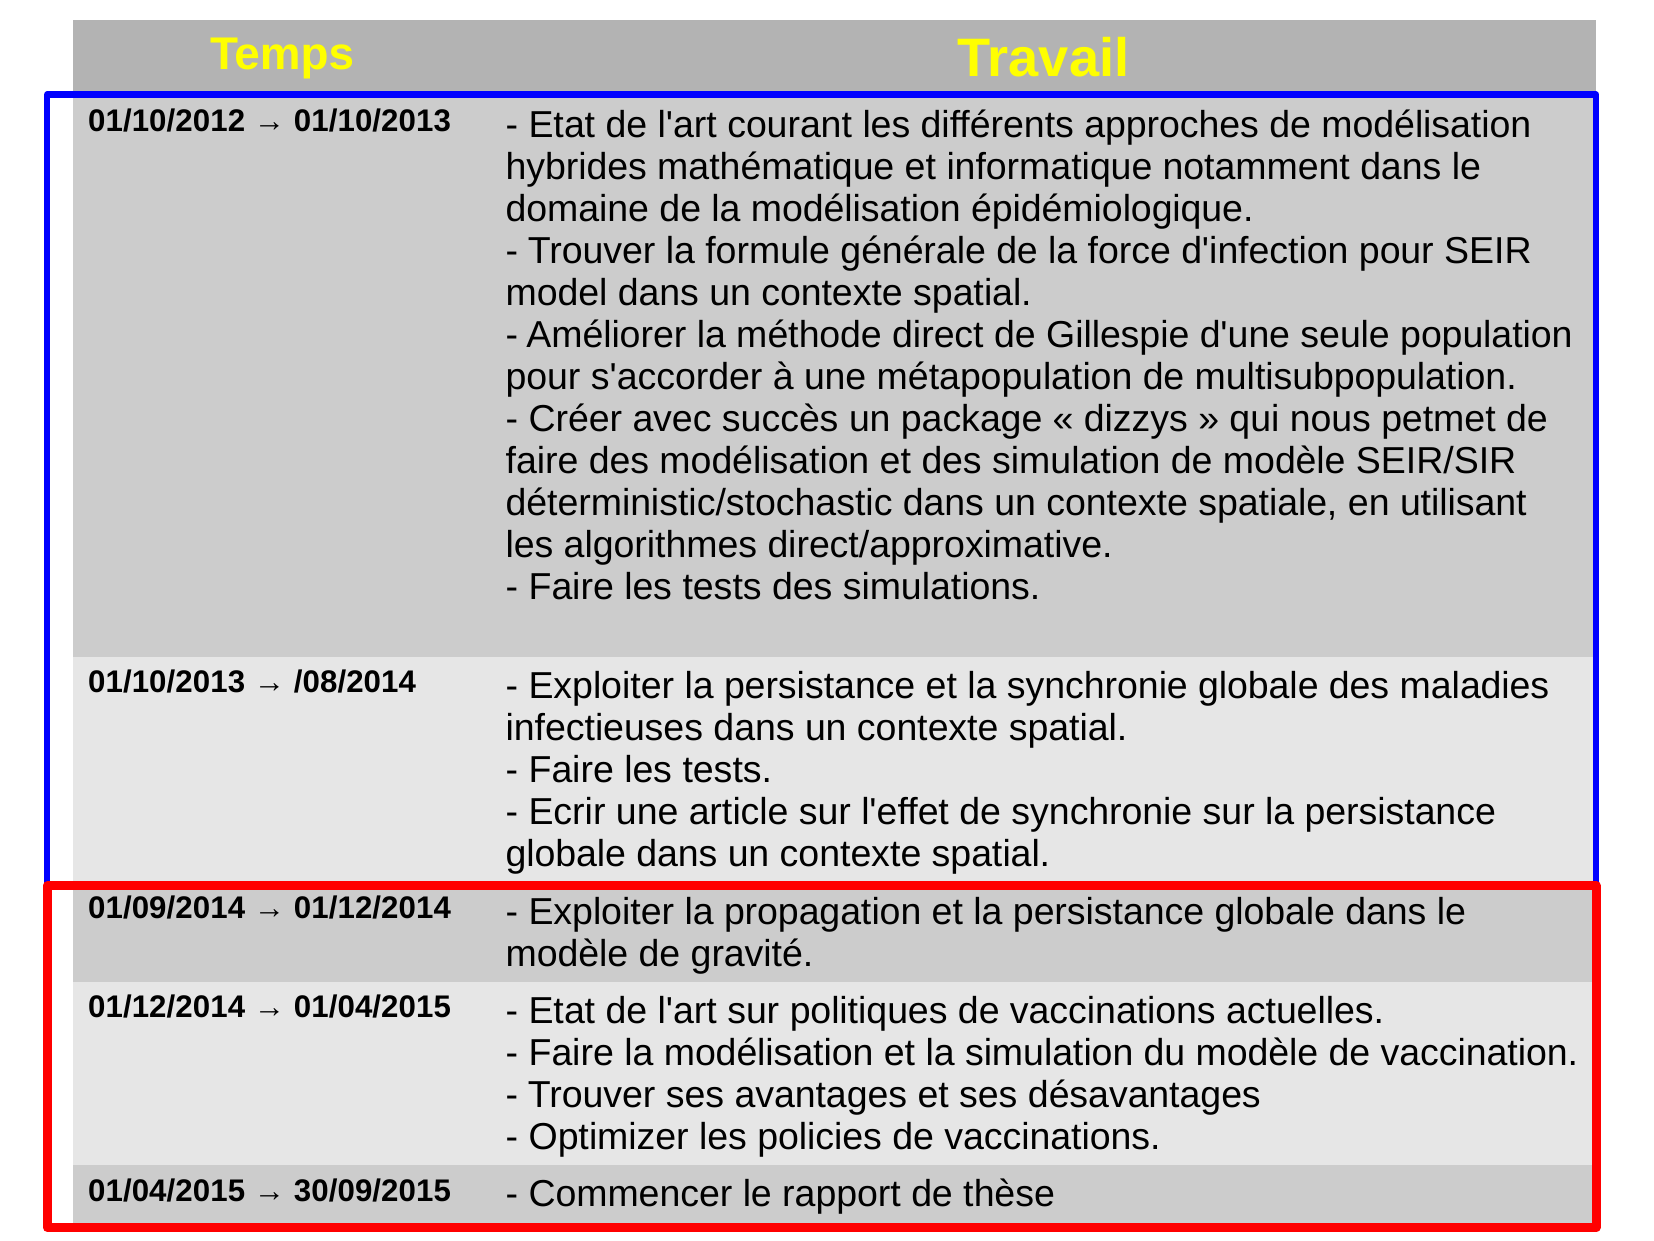

| Temps | Travail |
| --- | --- |
| 01/10/2012 → 01/10/2013 | - Etat de l'art courant les différents approches de modélisation hybrides mathématique et informatique notamment dans le domaine de la modélisation épidémiologique. - Trouver la formule générale de la force d'infection pour SEIR model dans un contexte spatial. - Améliorer la méthode direct de Gillespie d'une seule population pour s'accorder à une métapopulation de multisubpopulation. - Créer avec succès un package « dizzys » qui nous petmet de faire des modélisation et des simulation de modèle SEIR/SIR déterministic/stochastic dans un contexte spatiale, en utilisant les algorithmes direct/approximative. - Faire les tests des simulations. |
| 01/10/2013 → /08/2014 | - Exploiter la persistance et la synchronie globale des maladies infectieuses dans un contexte spatial. - Faire les tests. - Ecrir une article sur l'effet de synchronie sur la persistance globale dans un contexte spatial. |
| 01/09/2014 → 01/12/2014 | - Exploiter la propagation et la persistance globale dans le modèle de gravité. |
| 01/12/2014 → 01/04/2015 | - Etat de l'art sur politiques de vaccinations actuelles. - Faire la modélisation et la simulation du modèle de vaccination. - Trouver ses avantages et ses désavantages - Optimizer les policies de vaccinations. |
| 01/04/2015 → 30/09/2015 | - Commencer le rapport de thèse |
# Planification pour cette première année
20